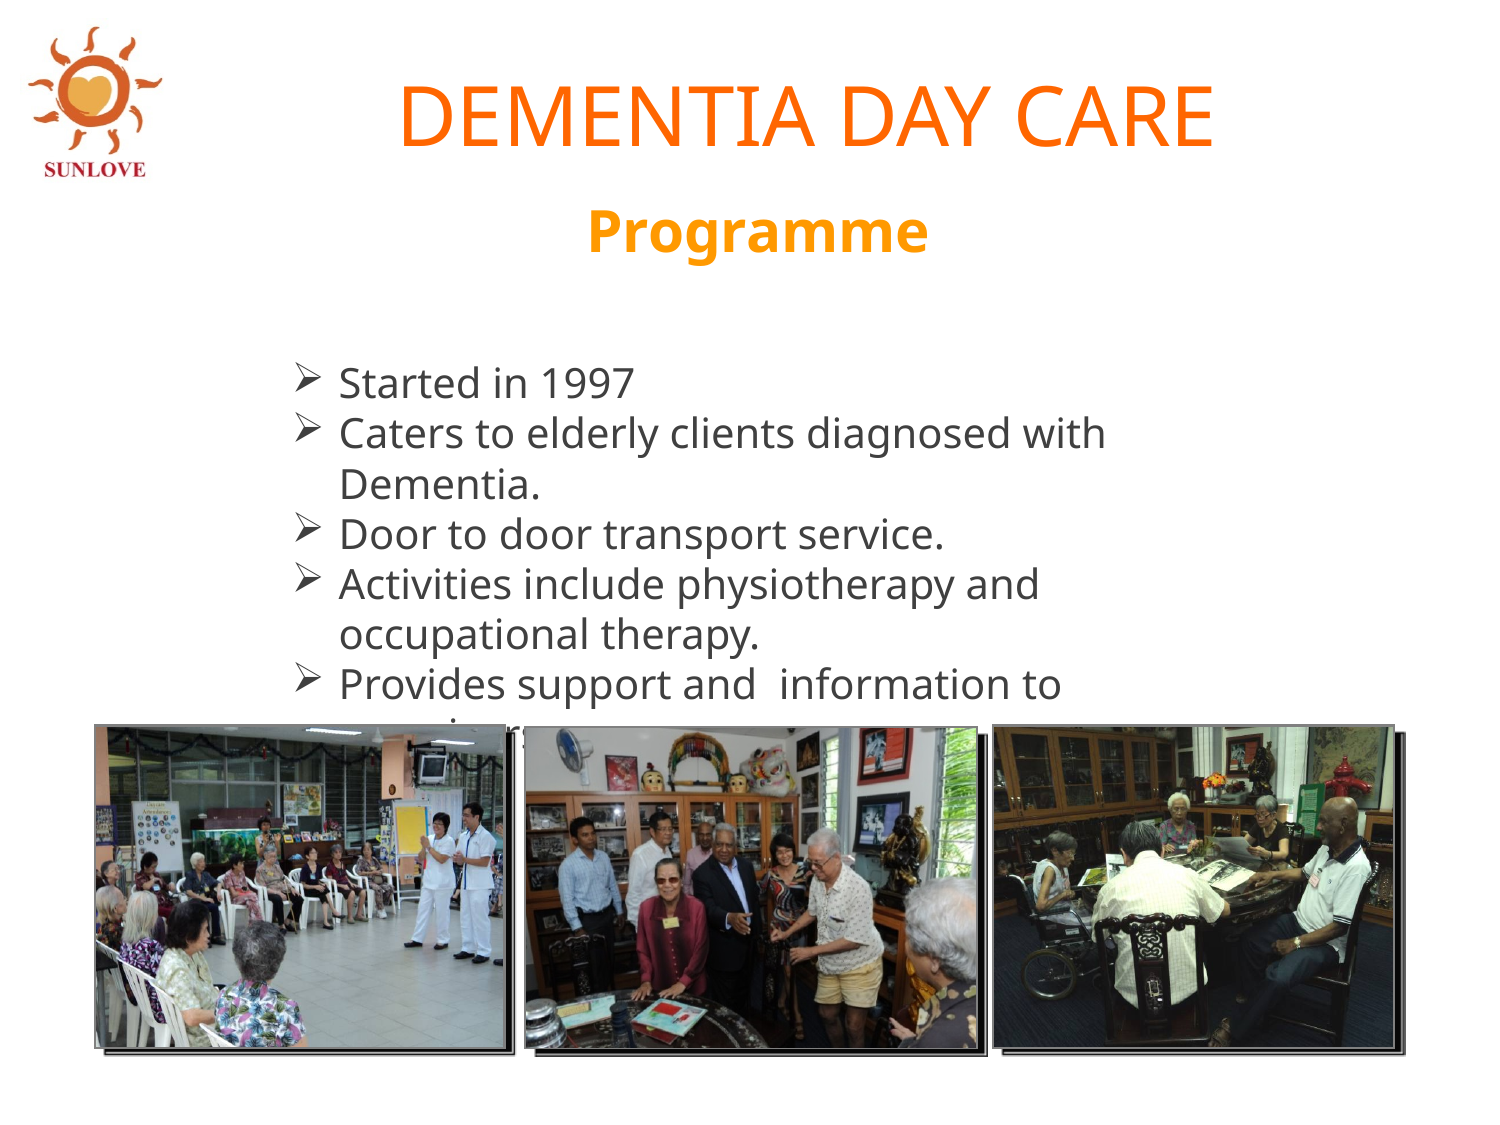

# DEMENTIA DAY CARE
Programme
Started in 1997
Caters to elderly clients diagnosed with Dementia.
Door to door transport service.
Activities include physiotherapy and occupational therapy.
Provides support and information to caregivers.